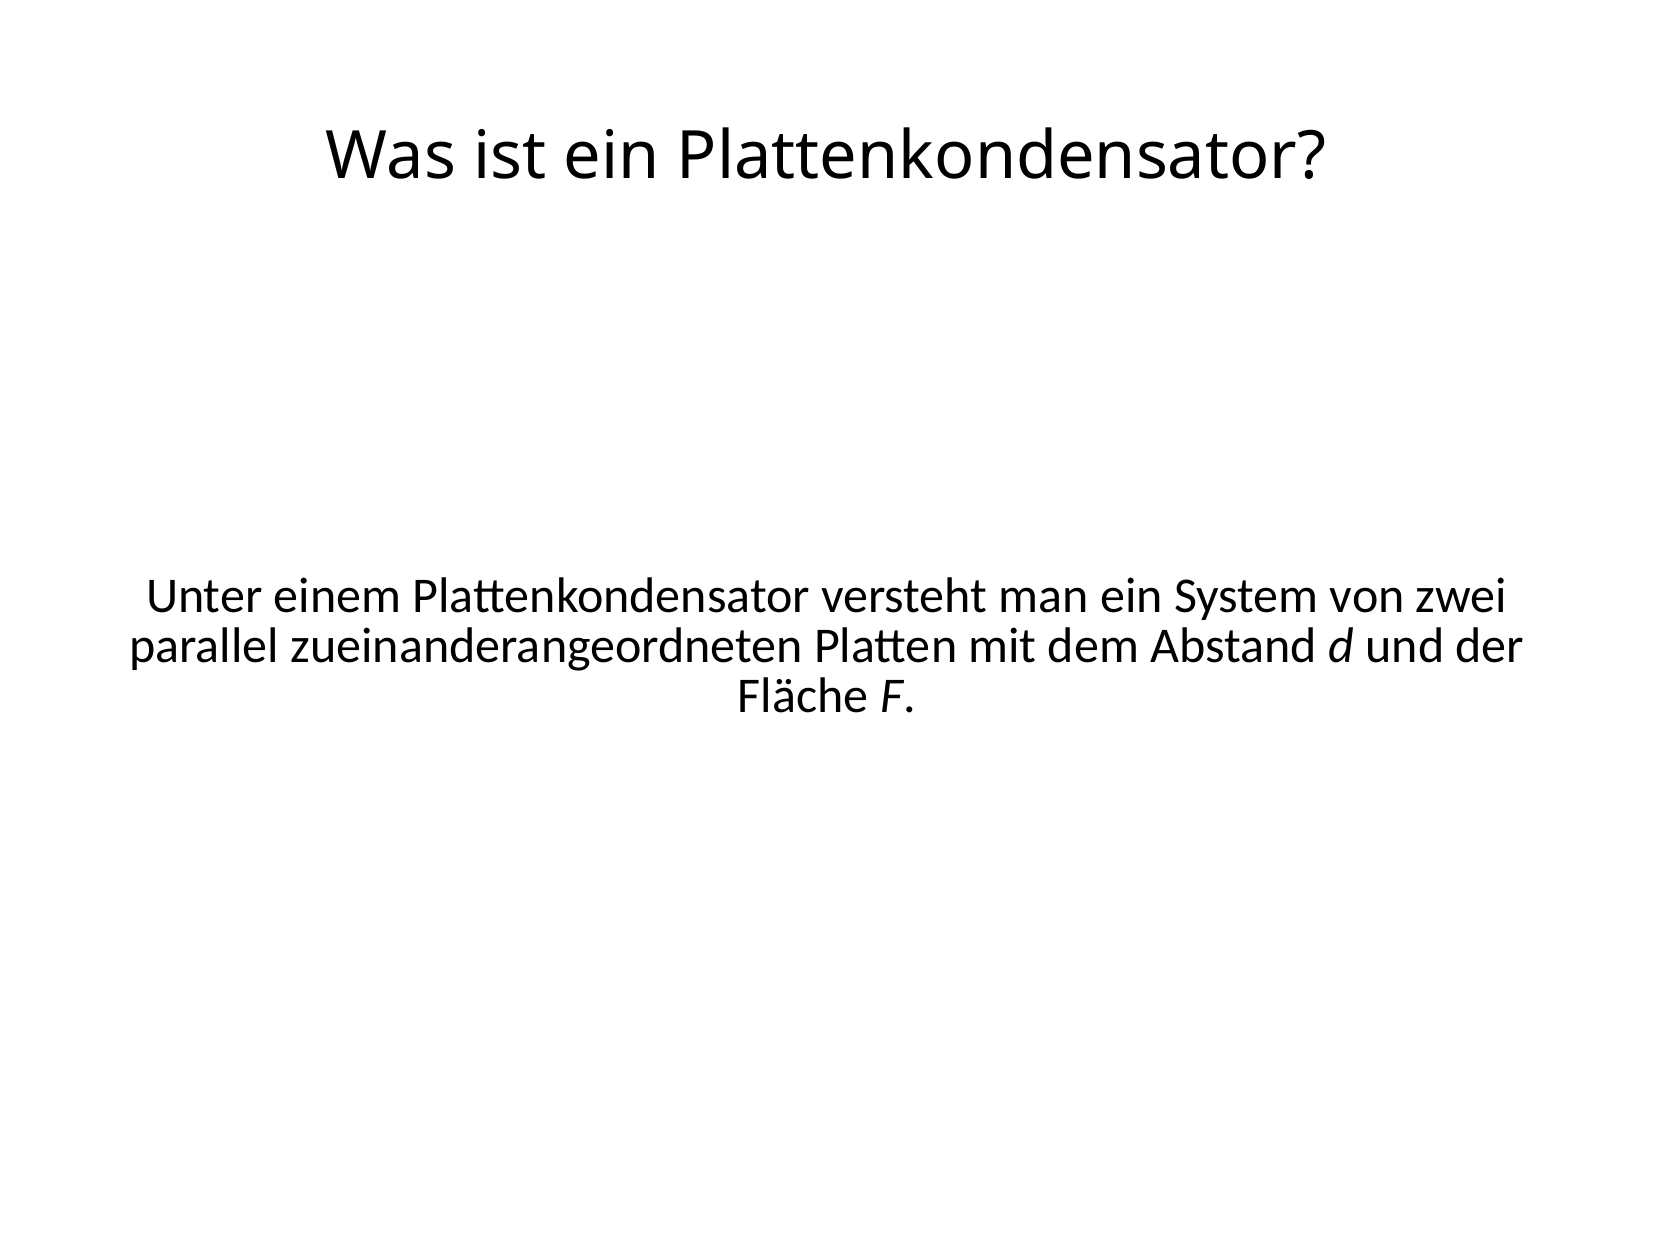

# Was ist ein Plattenkondensator?
Unter einem Plattenkondensator versteht man ein System von zwei parallel zueinanderangeordneten Platten mit dem Abstand d und der Fläche F.